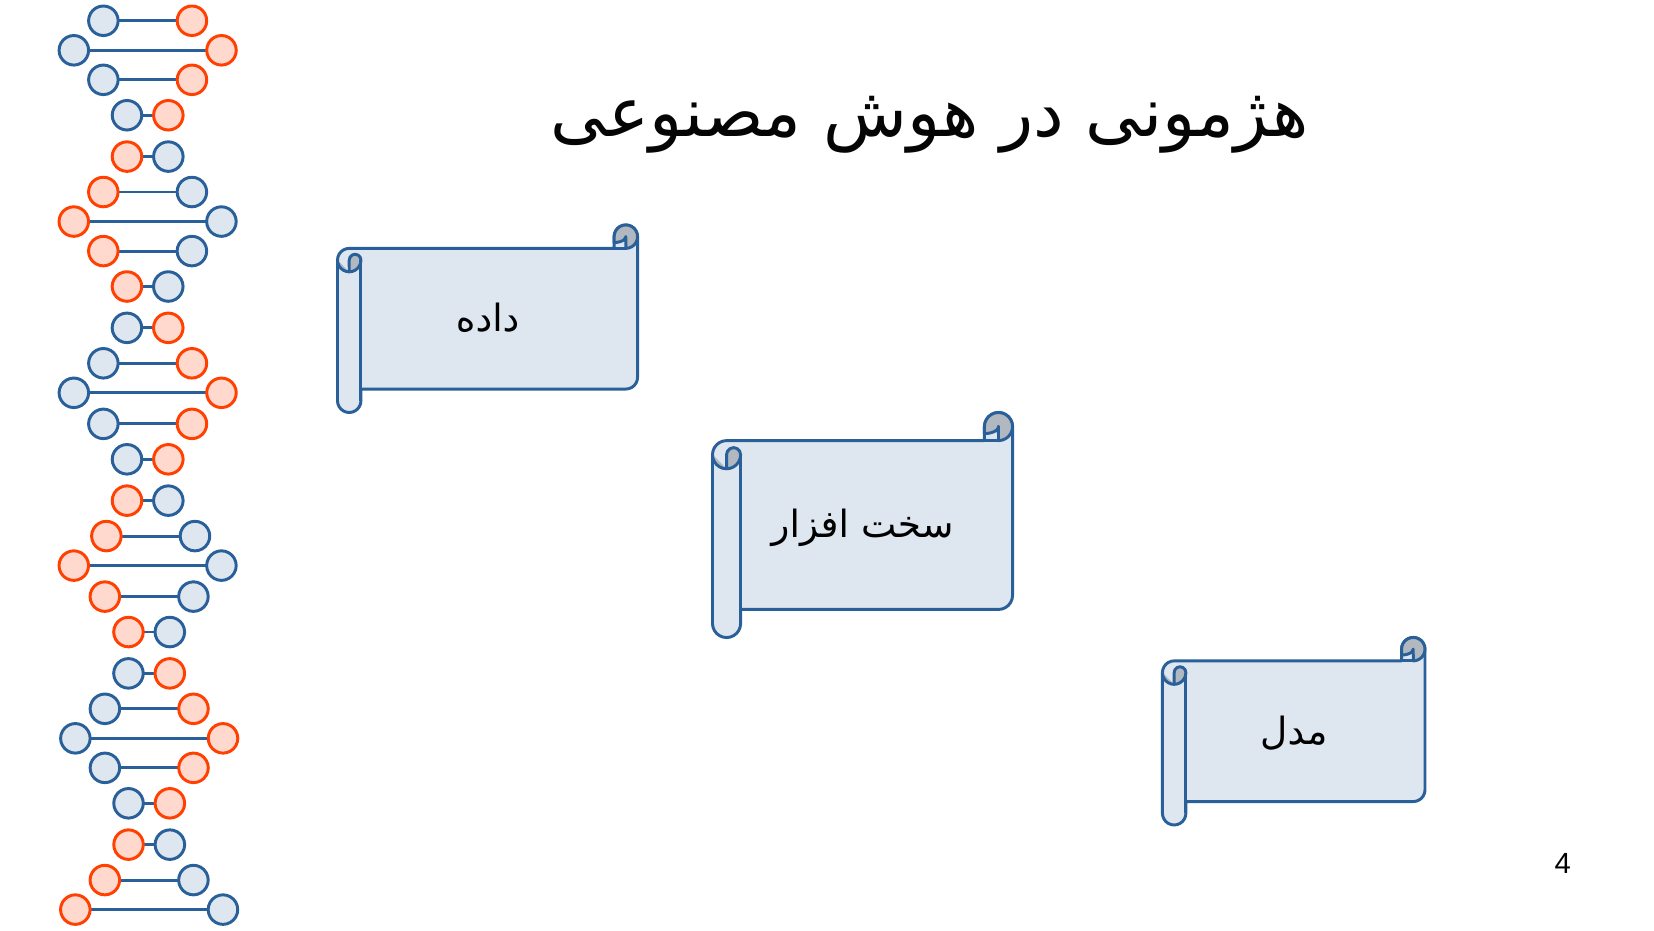

# هژمونی در هوش مصنوعی
داده
سخت افزار
مدل
4